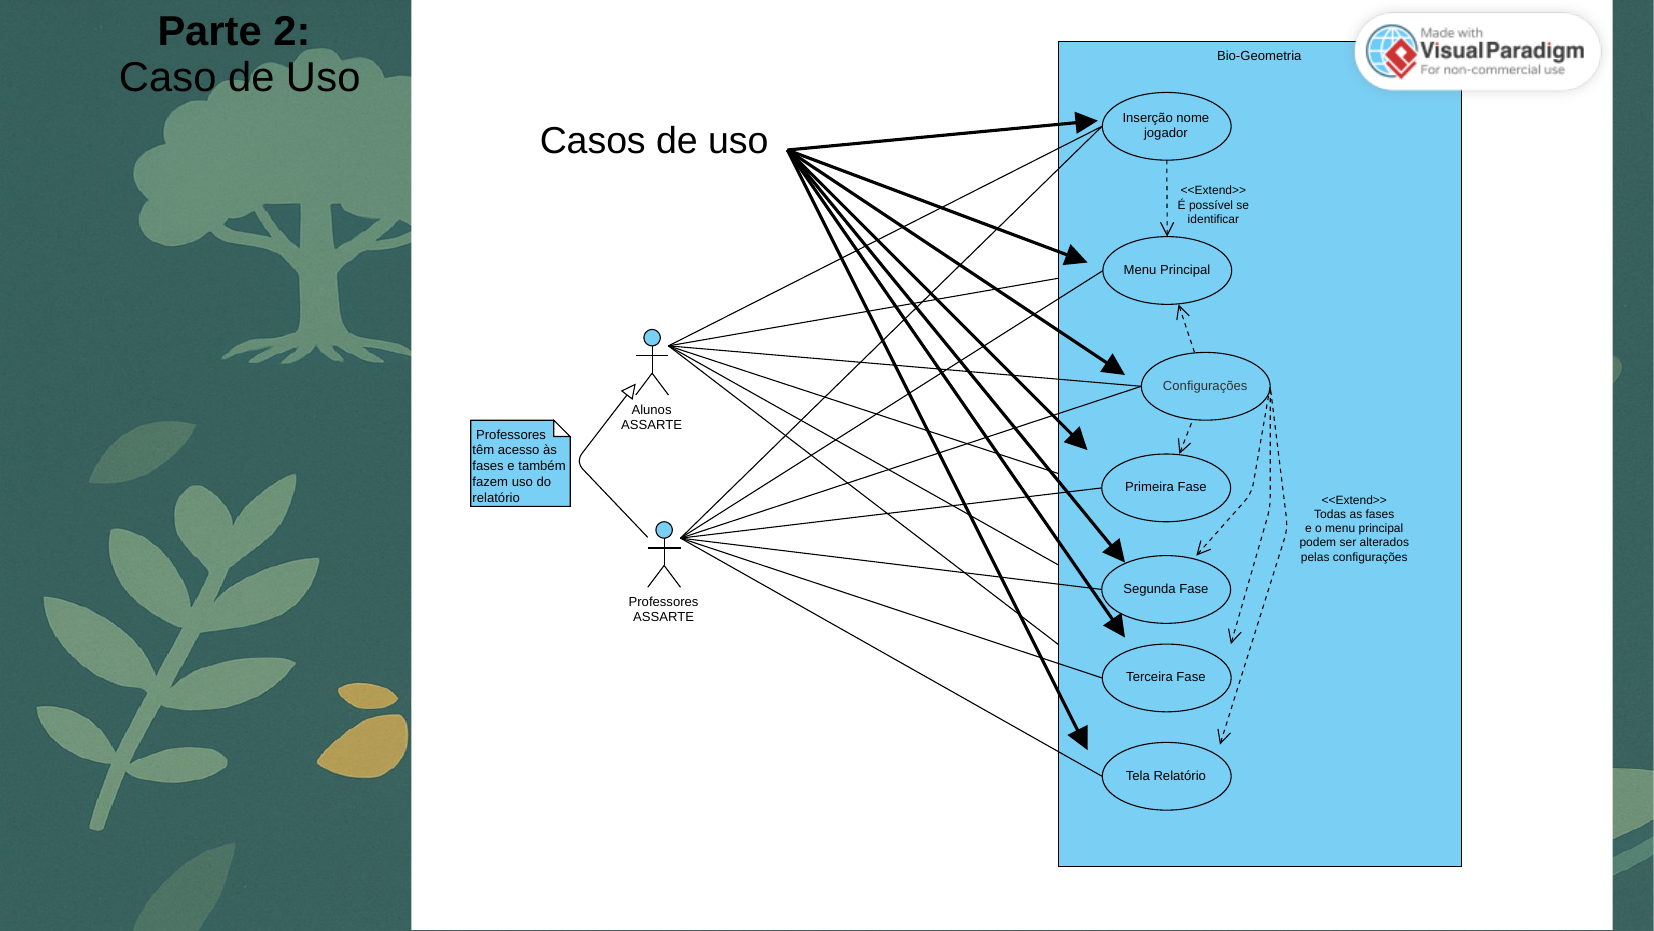

# Parte 2: Caso de Uso
Casos de uso